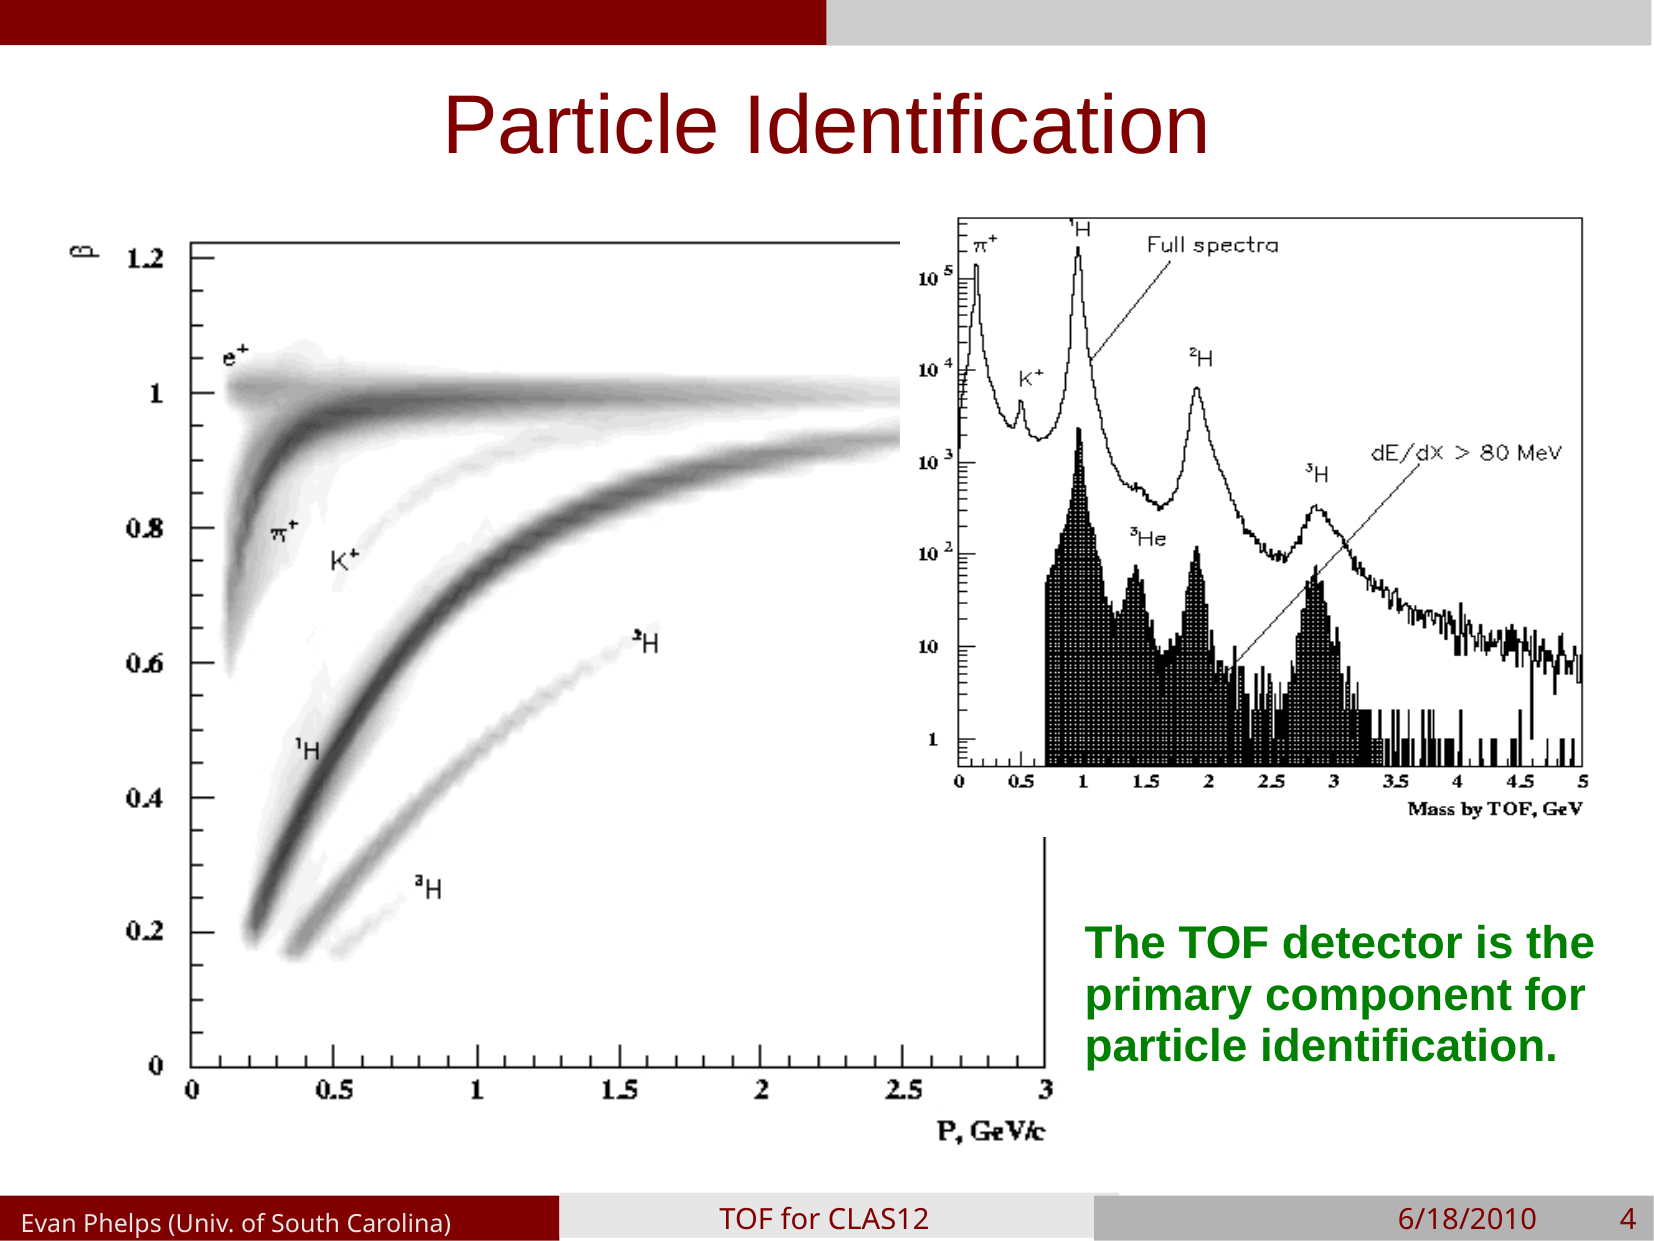

# Particle Identification
The TOF detector is the primary component for particle identification.
TOF for CLAS12
4